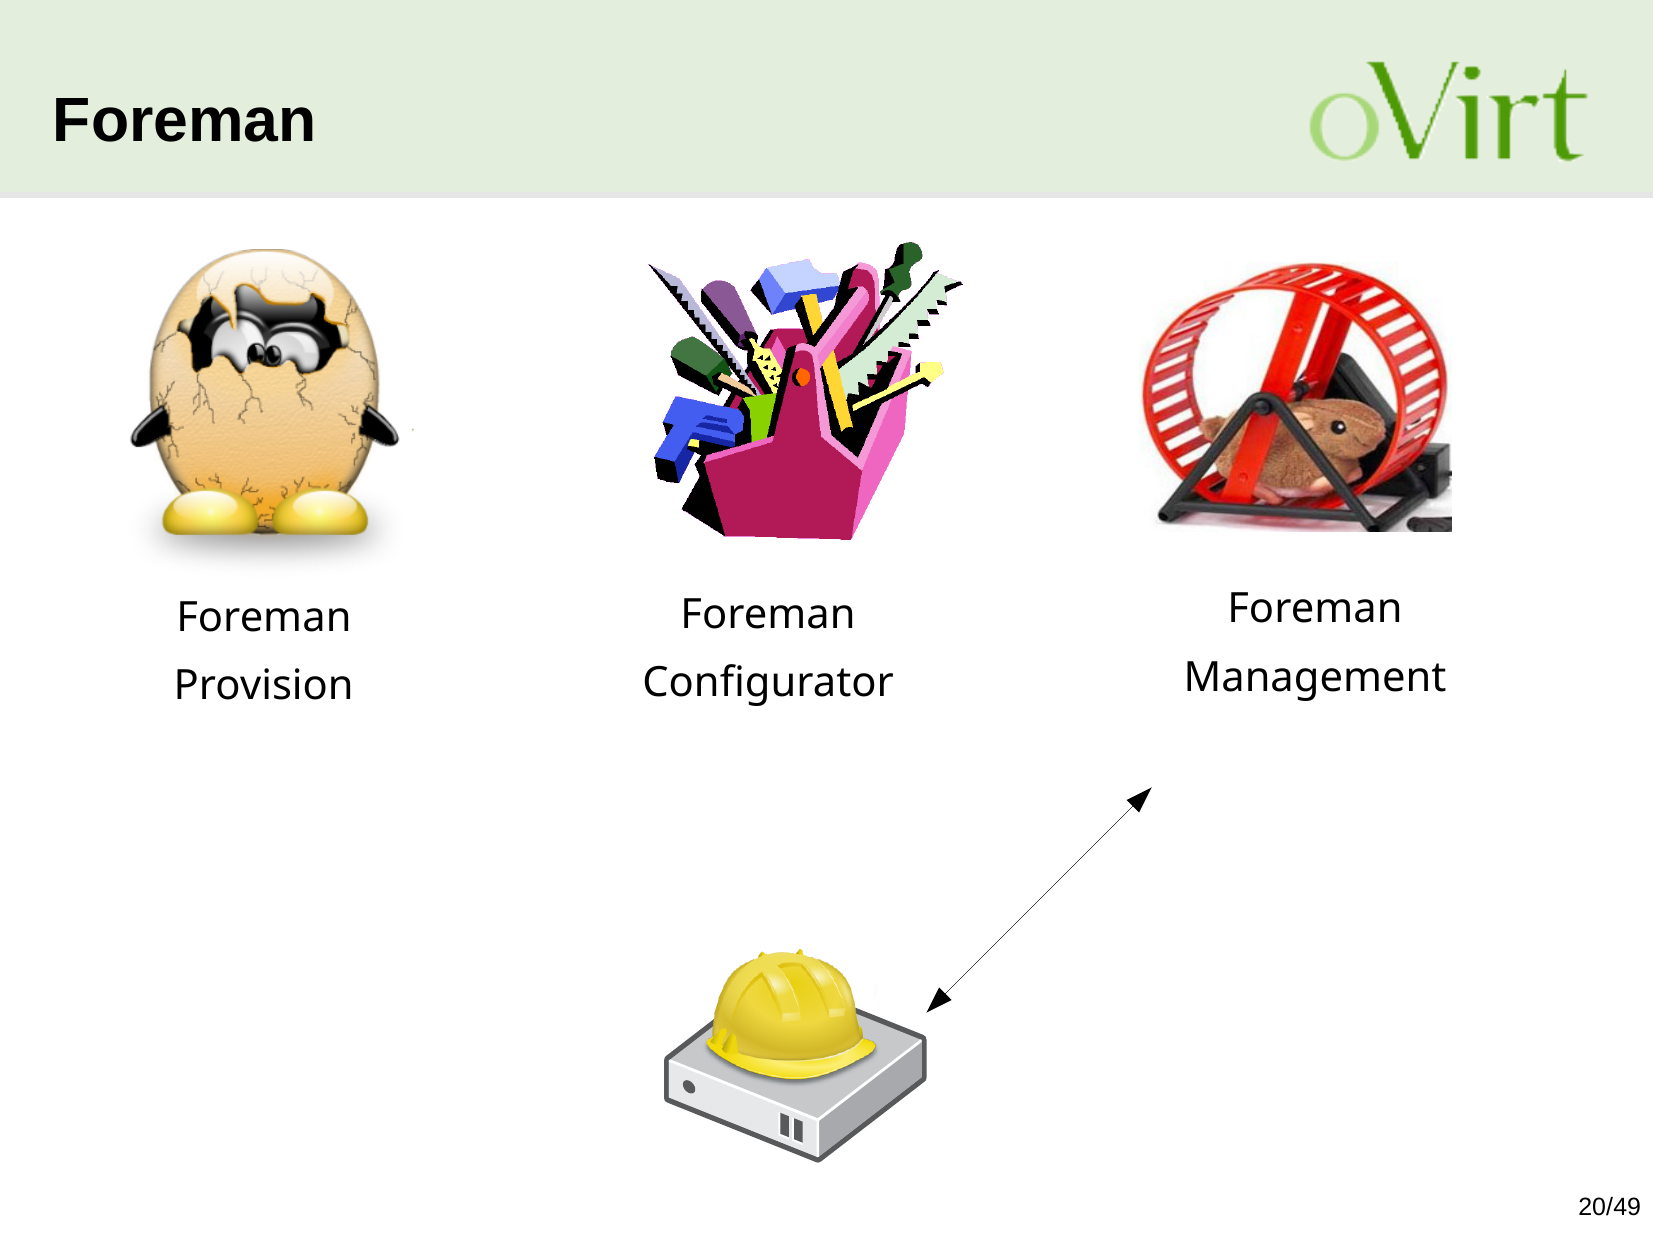

# Foreman
Foreman
Management
Foreman
Configurator
Foreman
Provision